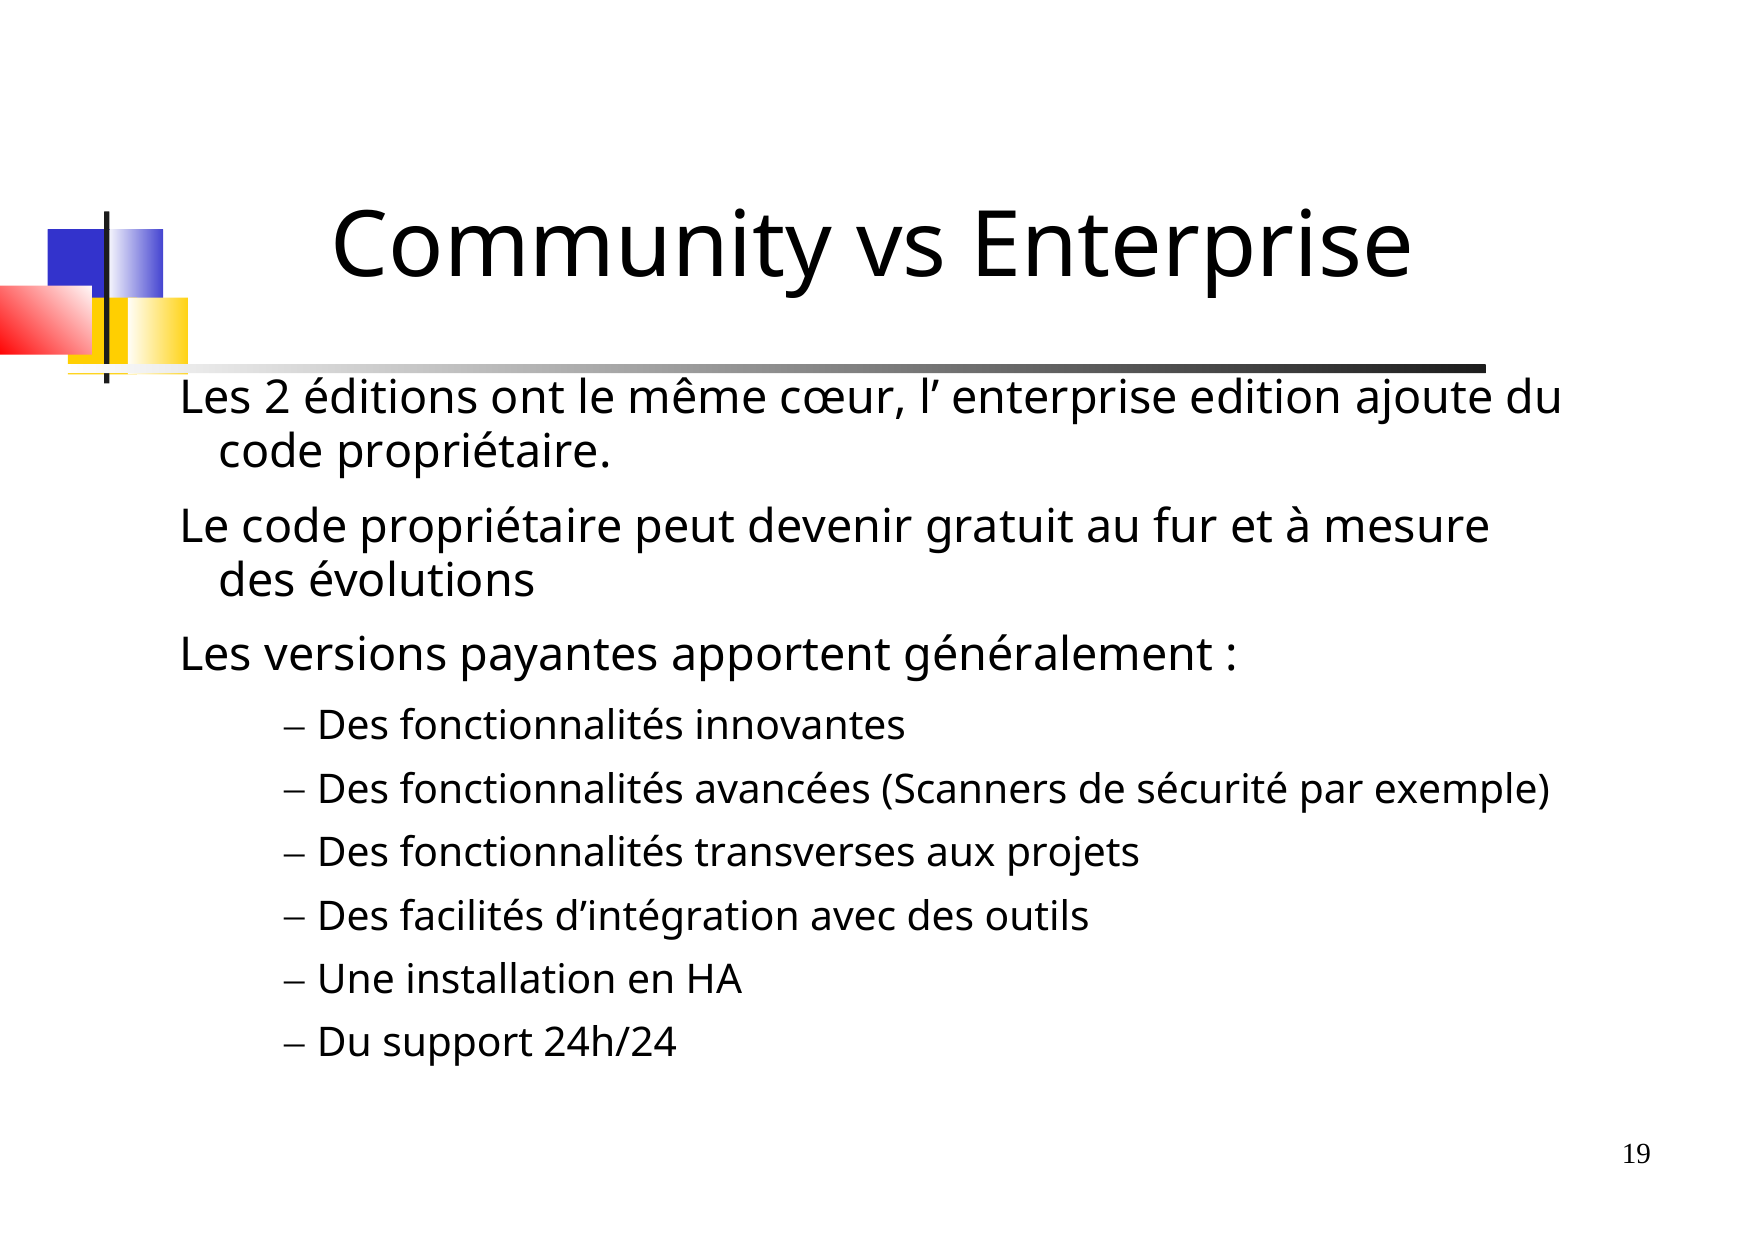

# Community vs Enterprise
Les 2 éditions ont le même cœur, l’ enterprise edition ajoute du code propriétaire.
Le code propriétaire peut devenir gratuit au fur et à mesure des évolutions
Les versions payantes apportent généralement :
Des fonctionnalités innovantes
Des fonctionnalités avancées (Scanners de sécurité par exemple)
Des fonctionnalités transverses aux projets
Des facilités d’intégration avec des outils
Une installation en HA
Du support 24h/24